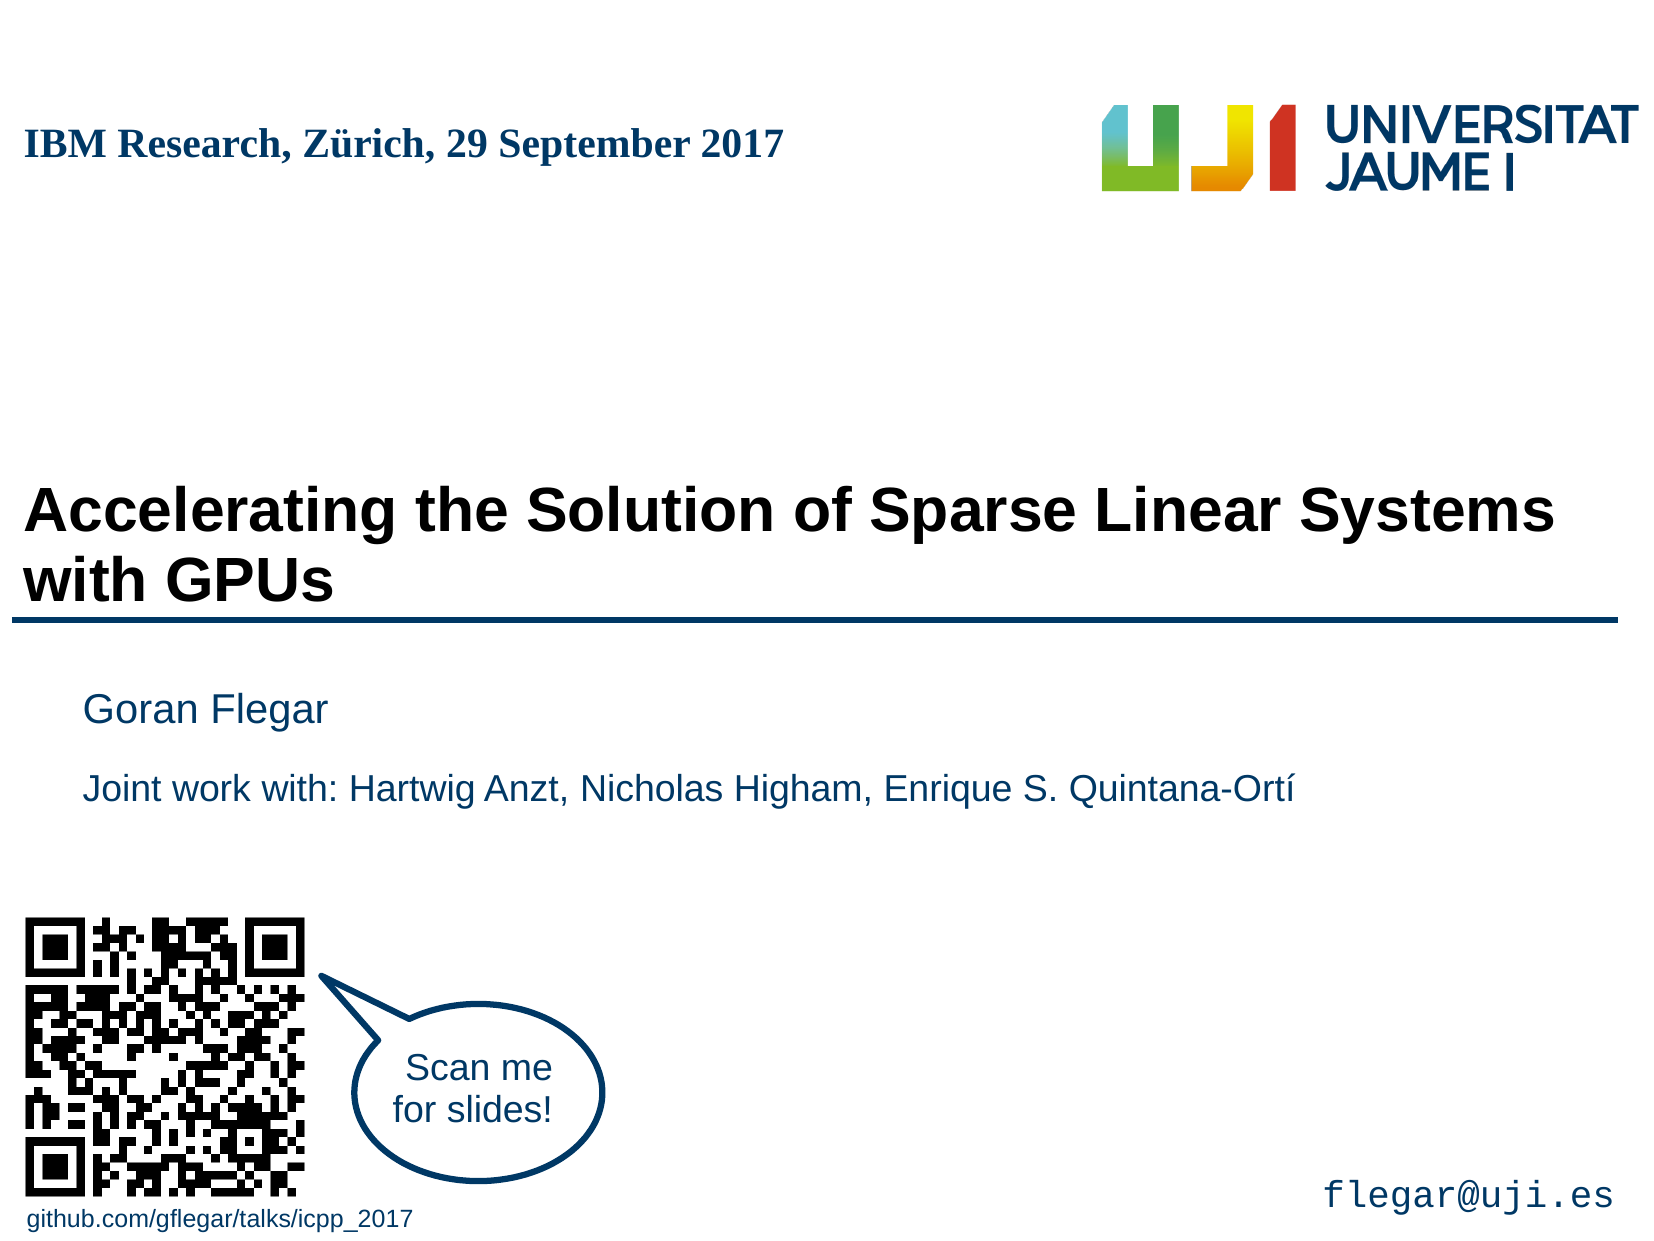

IBM Research, Zürich, 29 September 2017
# Accelerating the Solution of Sparse Linear Systems with GPUs
Goran Flegar
Joint work with: Hartwig Anzt, Nicholas Higham, Enrique S. Quintana-Ortí
Scan me for slides!
github.com/gflegar/talks/icpp_2017